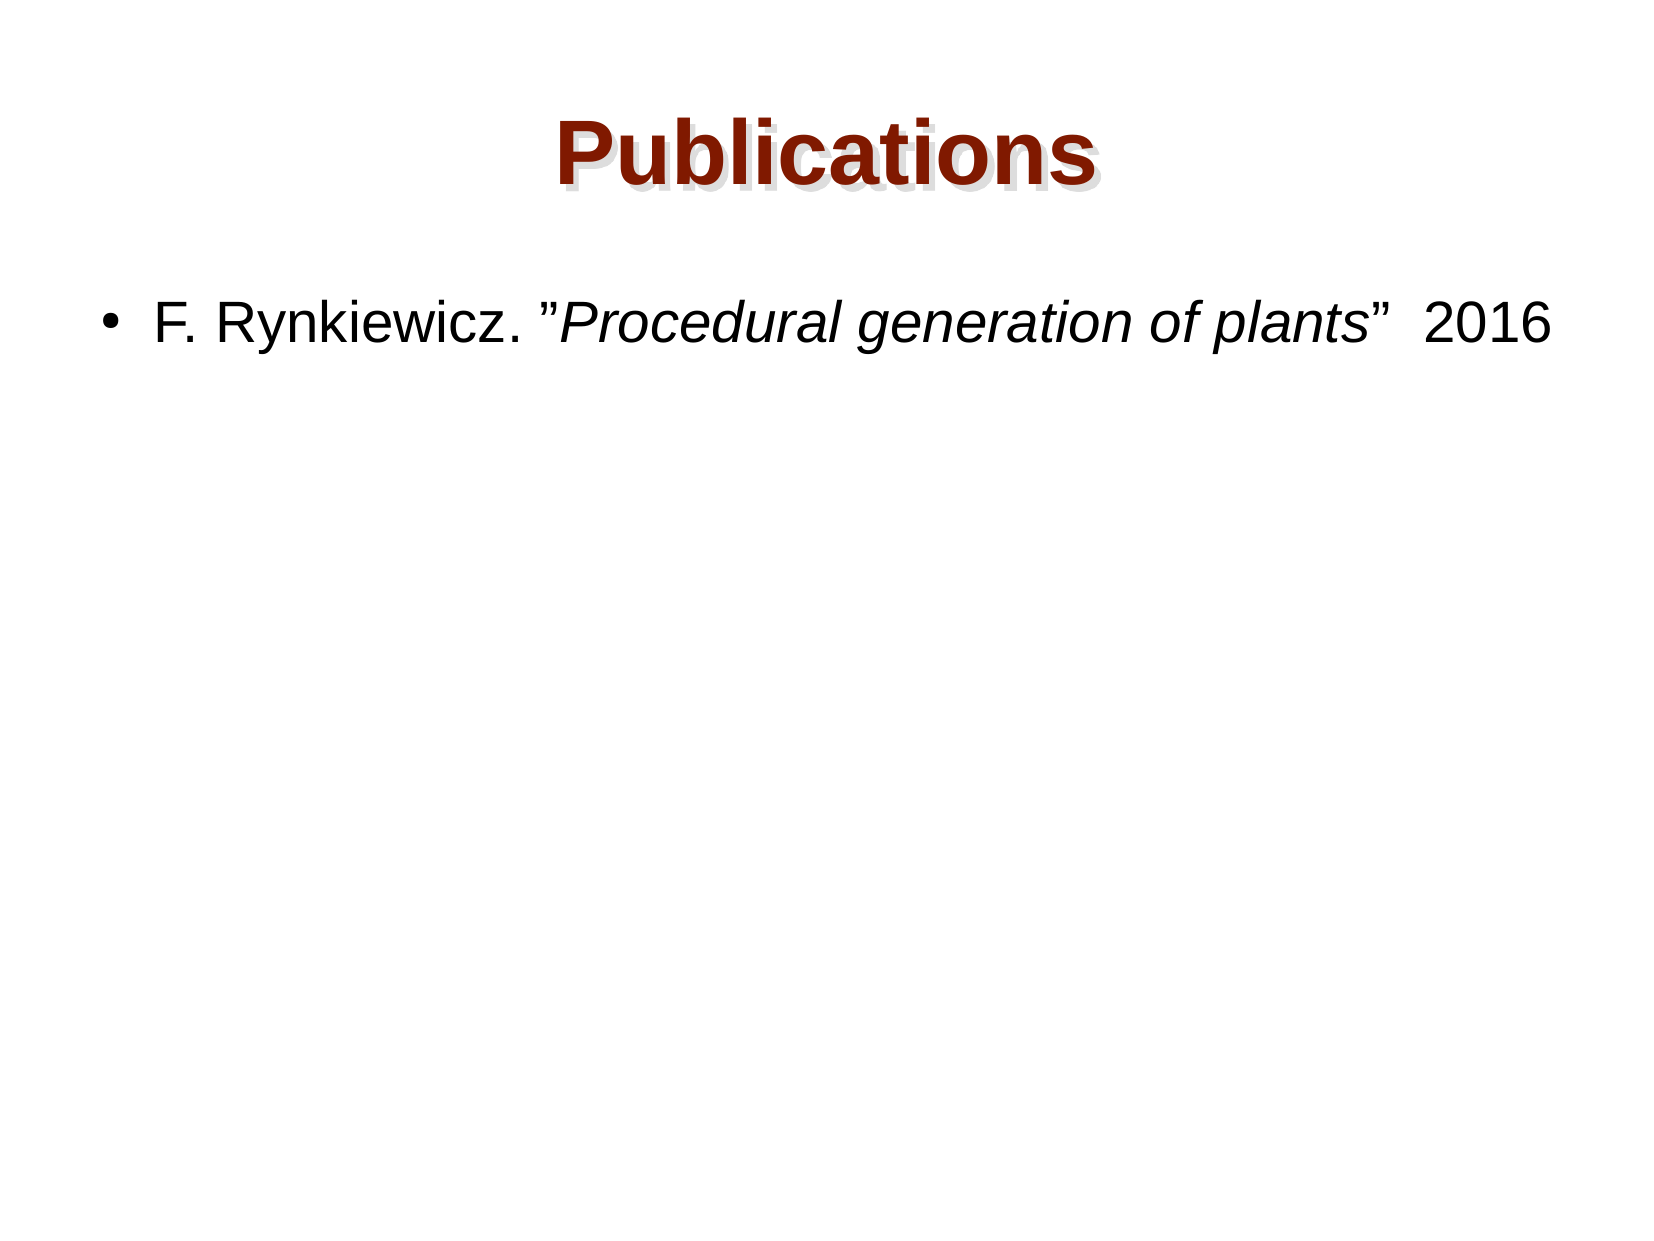

# Publications
F. Rynkiewicz. ”Procedural generation of plants” 2016